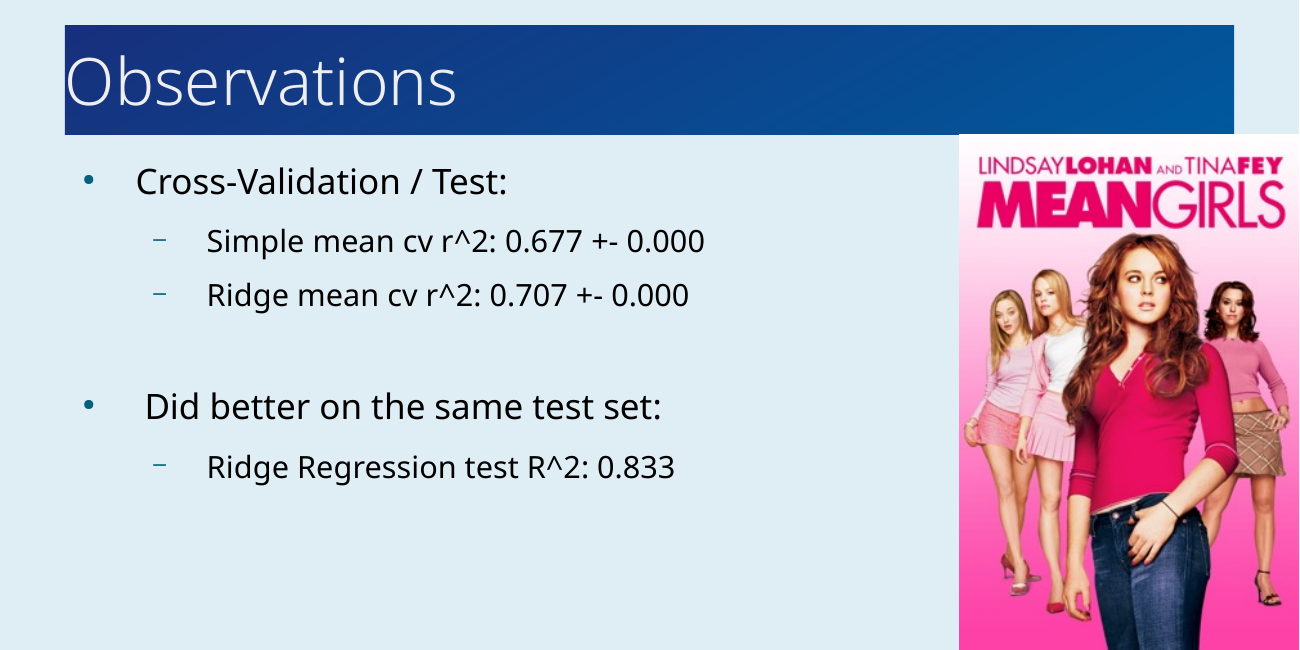

# Observations
Cross-Validation / Test:
Simple mean cv r^2: 0.677 +- 0.000
Ridge mean cv r^2: 0.707 +- 0.000
 Did better on the same test set:
Ridge Regression test R^2: 0.833